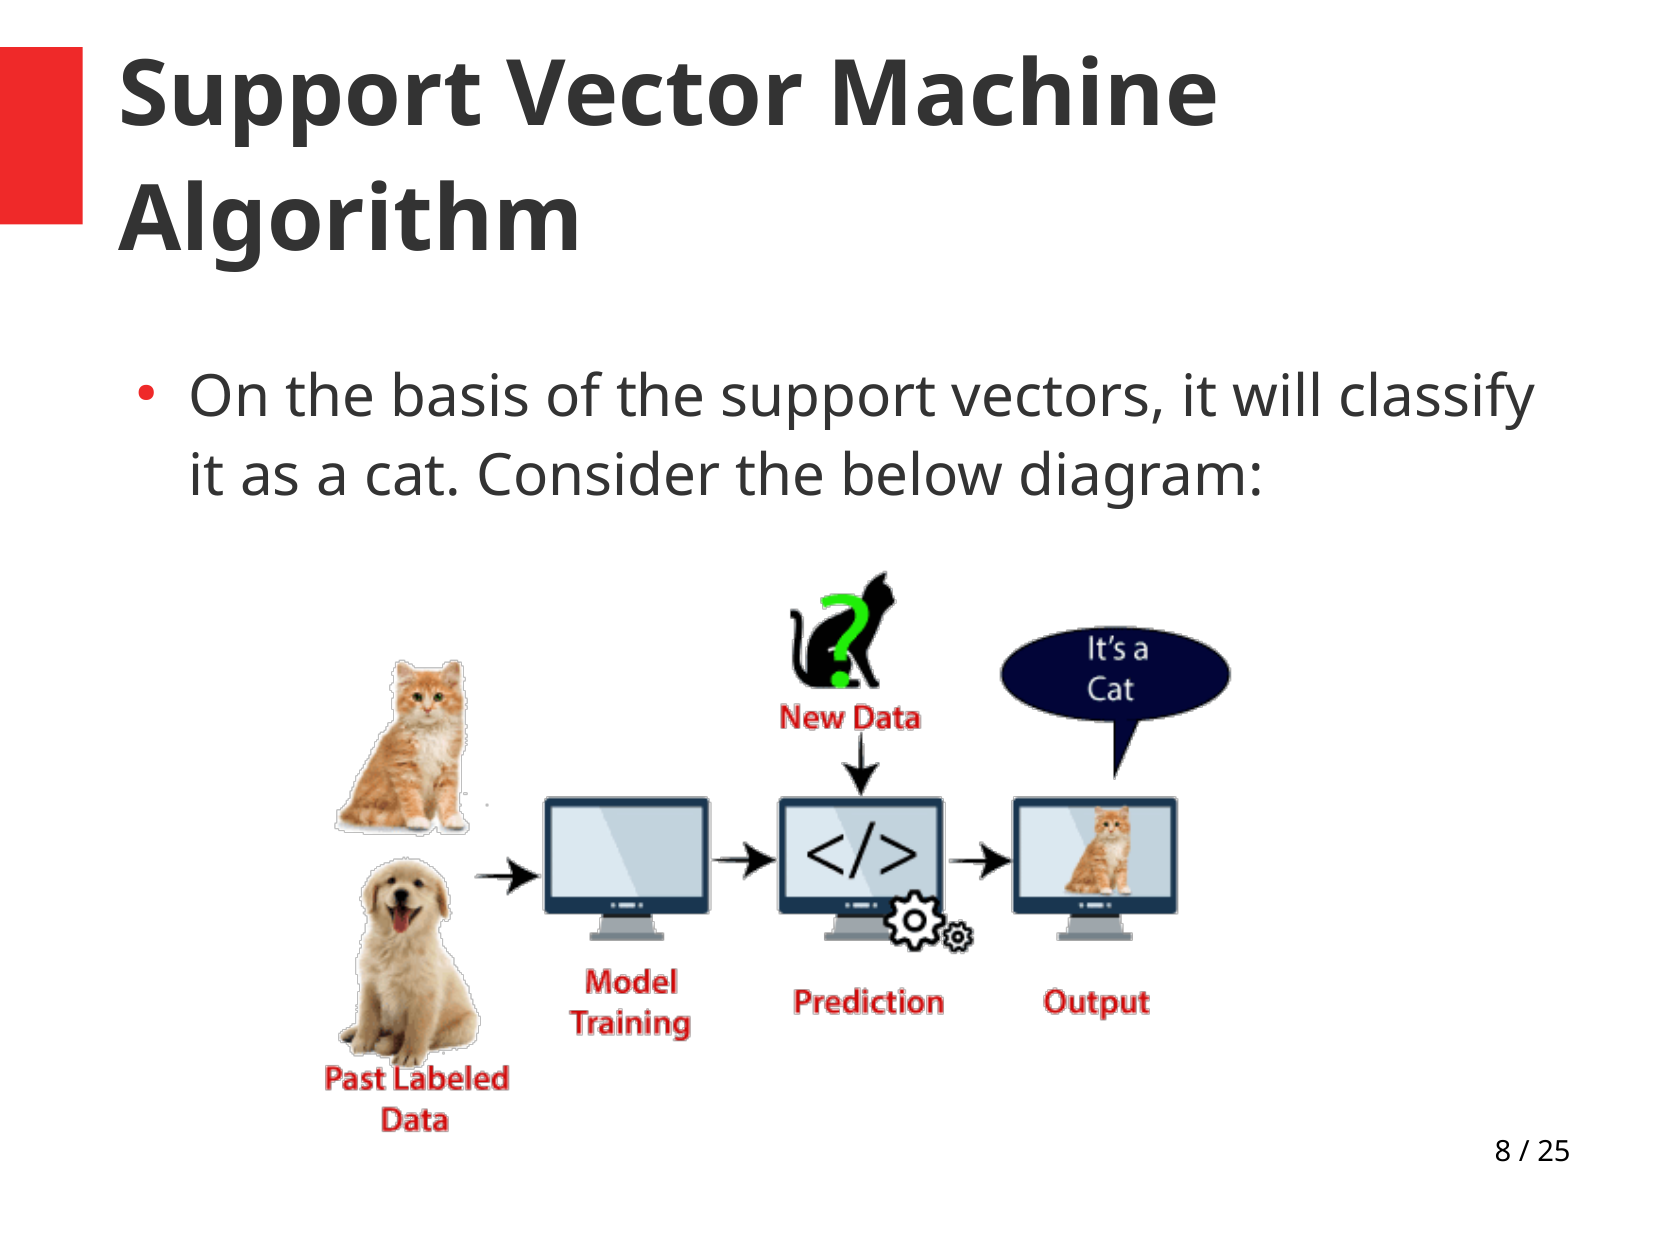

# Support Vector Machine Algorithm
On the basis of the support vectors, it will classify it as a cat. Consider the below diagram:
8